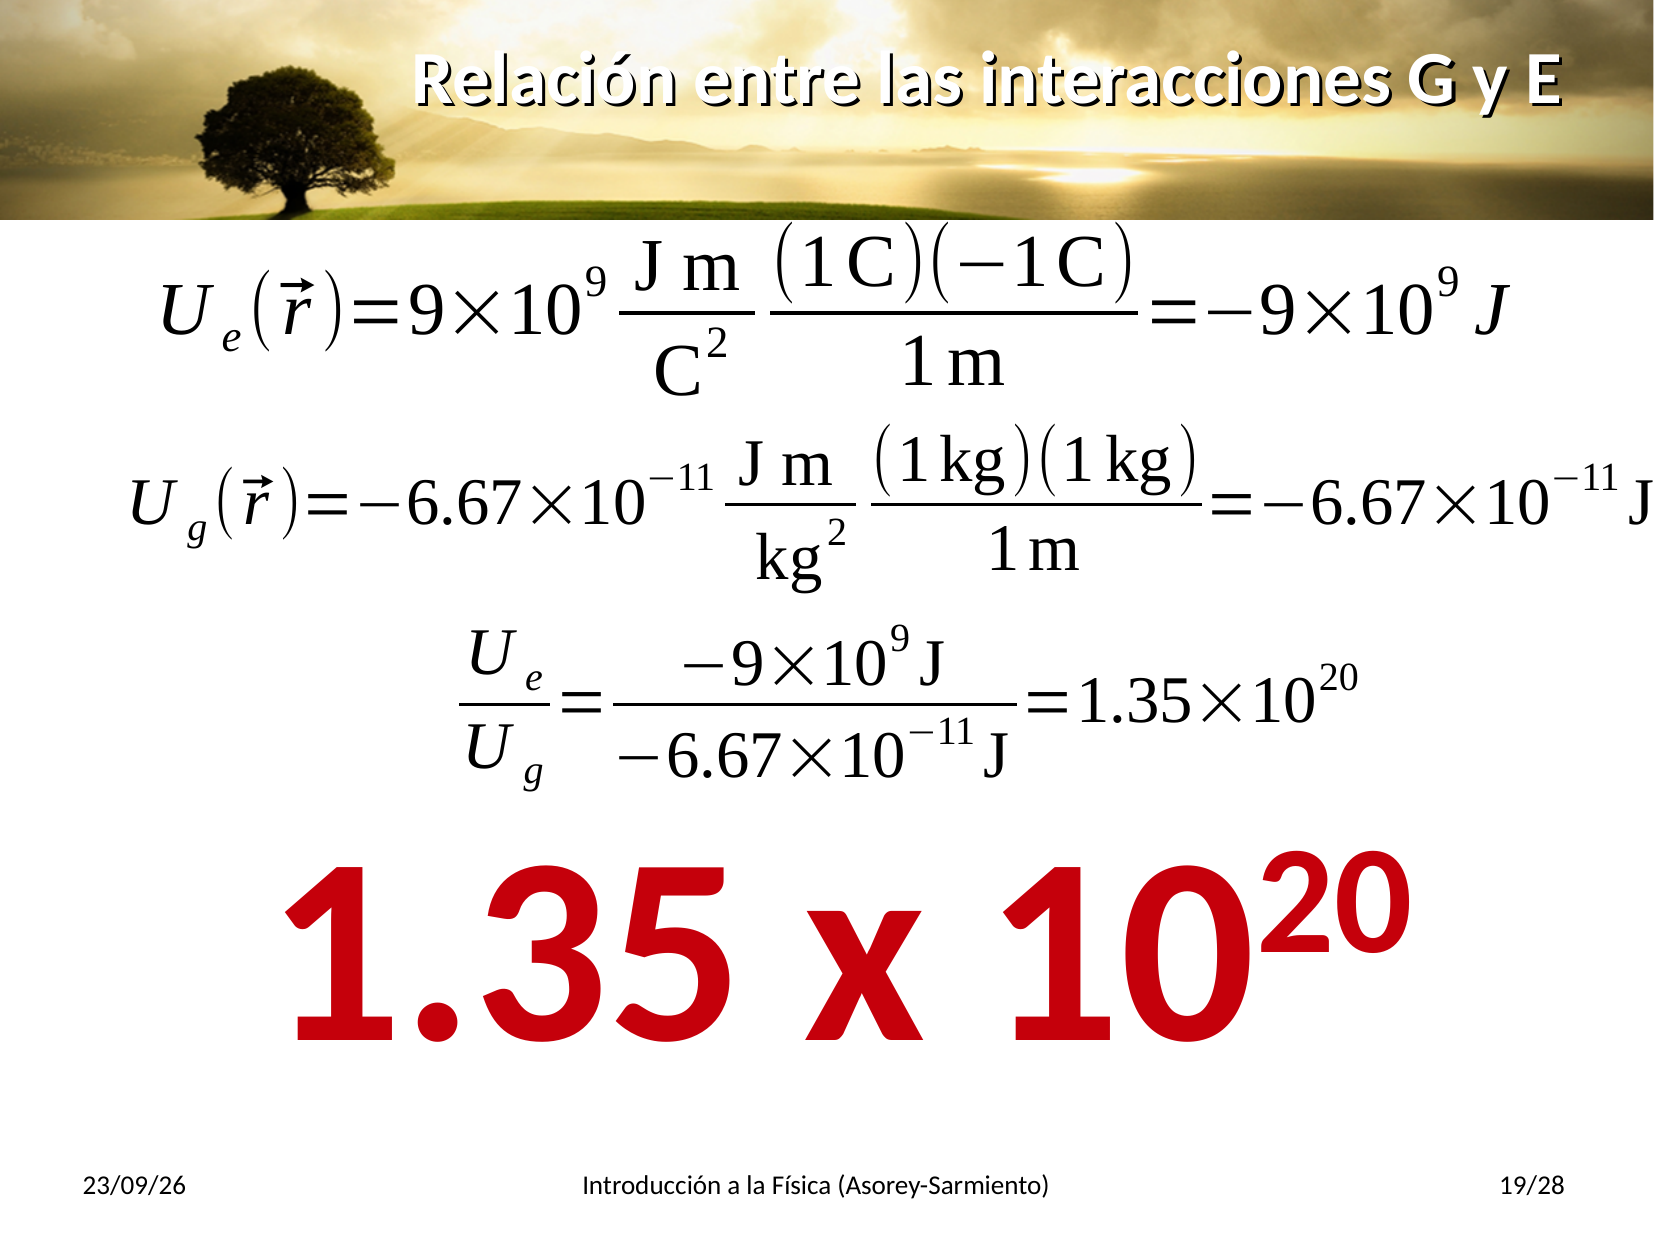

# Relación entre las interacciones G y E
1.35 x 1020
Introducción a la Física (Asorey-Sarmiento)
19